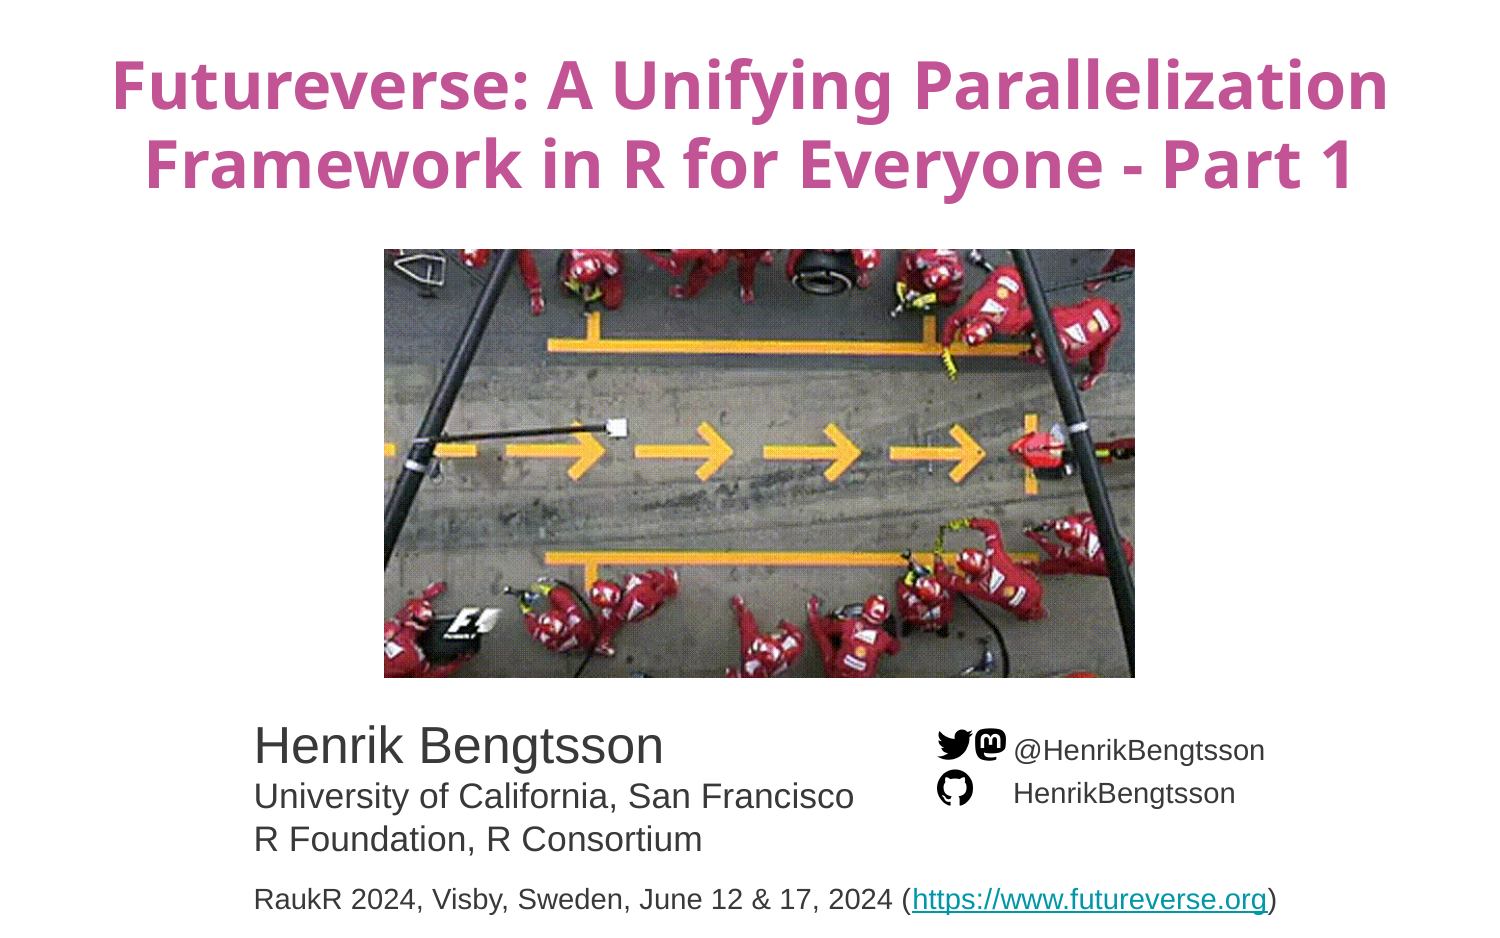

# Futureverse: A Unifying Parallelization Framework in R for Everyone - Part 1
Henrik Bengtsson
University of California, San Francisco
R Foundation, R Consortium
@HenrikBengtsson
HenrikBengtsson
RaukR 2024, Visby, Sweden, June 12 & 17, 2024 (https://www.futureverse.org)